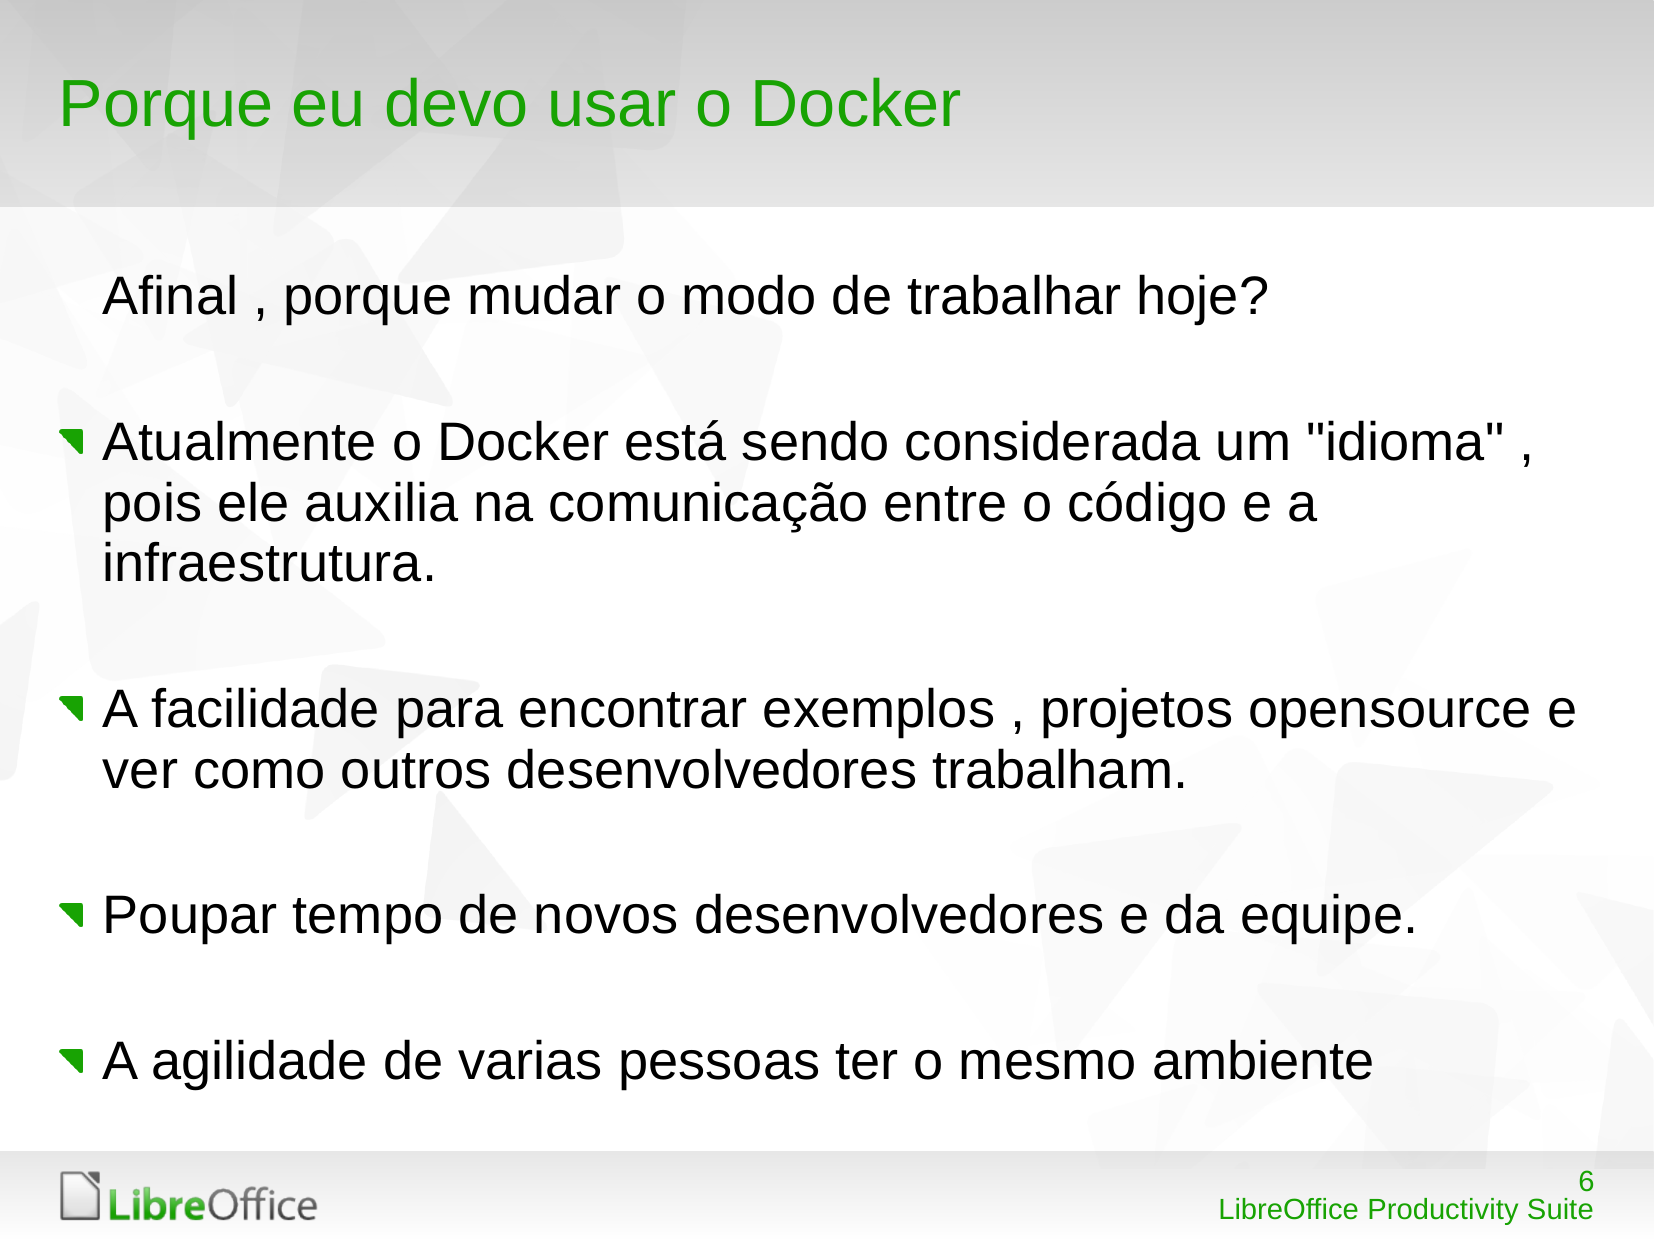

# Porque eu devo usar o Docker
Afinal , porque mudar o modo de trabalhar hoje?
Atualmente o Docker está sendo considerada um "idioma" , pois ele auxilia na comunicação entre o código e a infraestrutura.
A facilidade para encontrar exemplos , projetos opensource e ver como outros desenvolvedores trabalham.
Poupar tempo de novos desenvolvedores e da equipe.
A agilidade de varias pessoas ter o mesmo ambiente
6
LibreOffice Productivity Suite